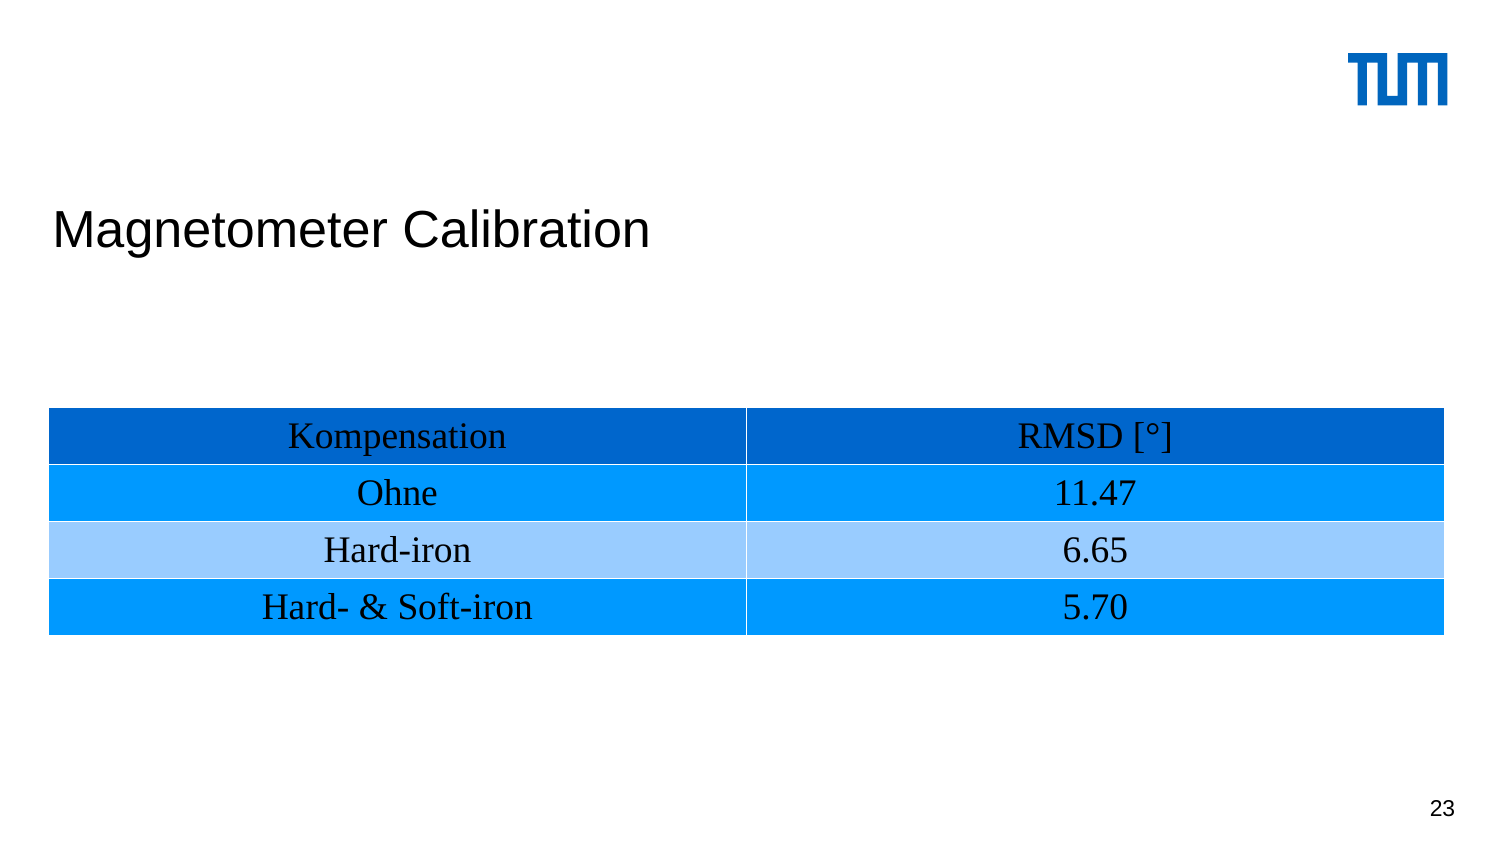

# Magnetometer Calibration
| Kompensation | RMSD [°] |
| --- | --- |
| Ohne | 11.47 |
| Hard-iron | 6.65 |
| Hard- & Soft-iron | 5.70 |